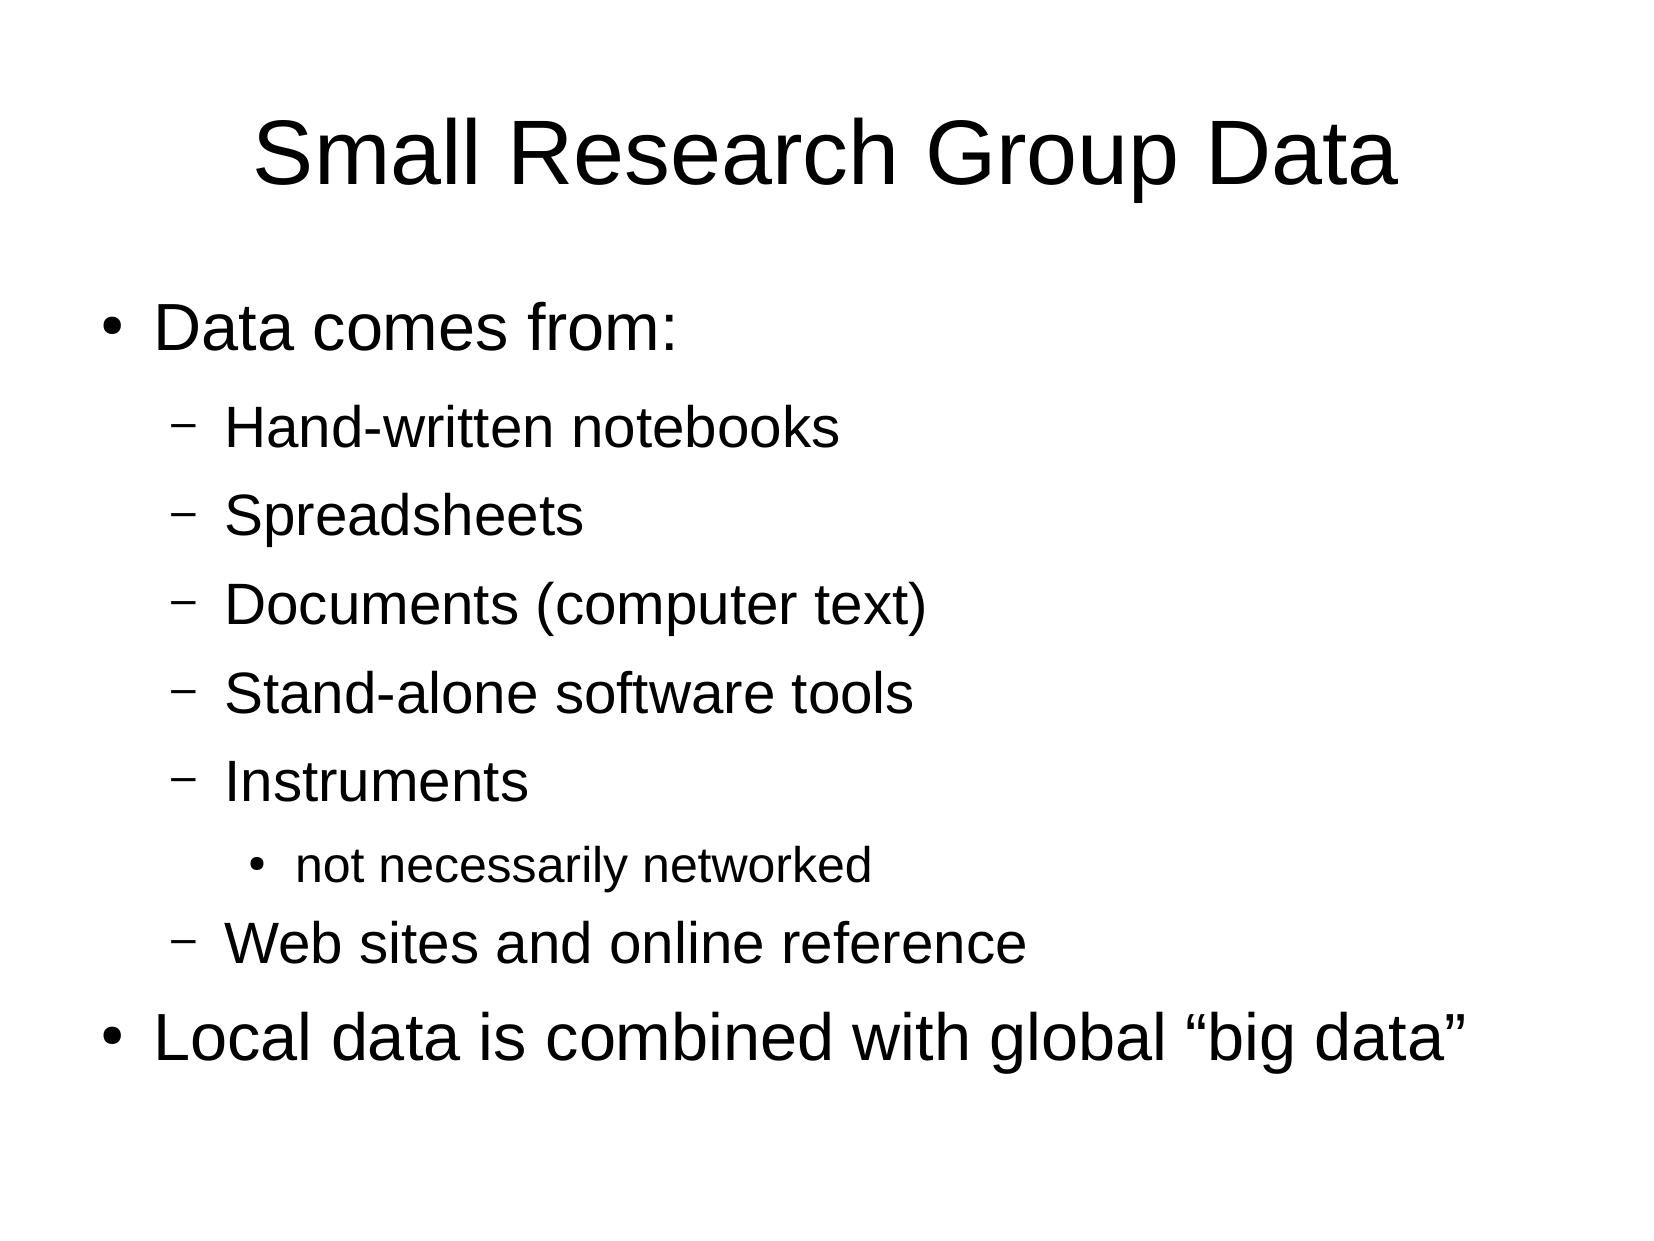

# Small Research Group Data
Data comes from:
Hand-written notebooks
Spreadsheets
Documents (computer text)
Stand-alone software tools
Instruments
not necessarily networked
Web sites and online reference
Local data is combined with global “big data”